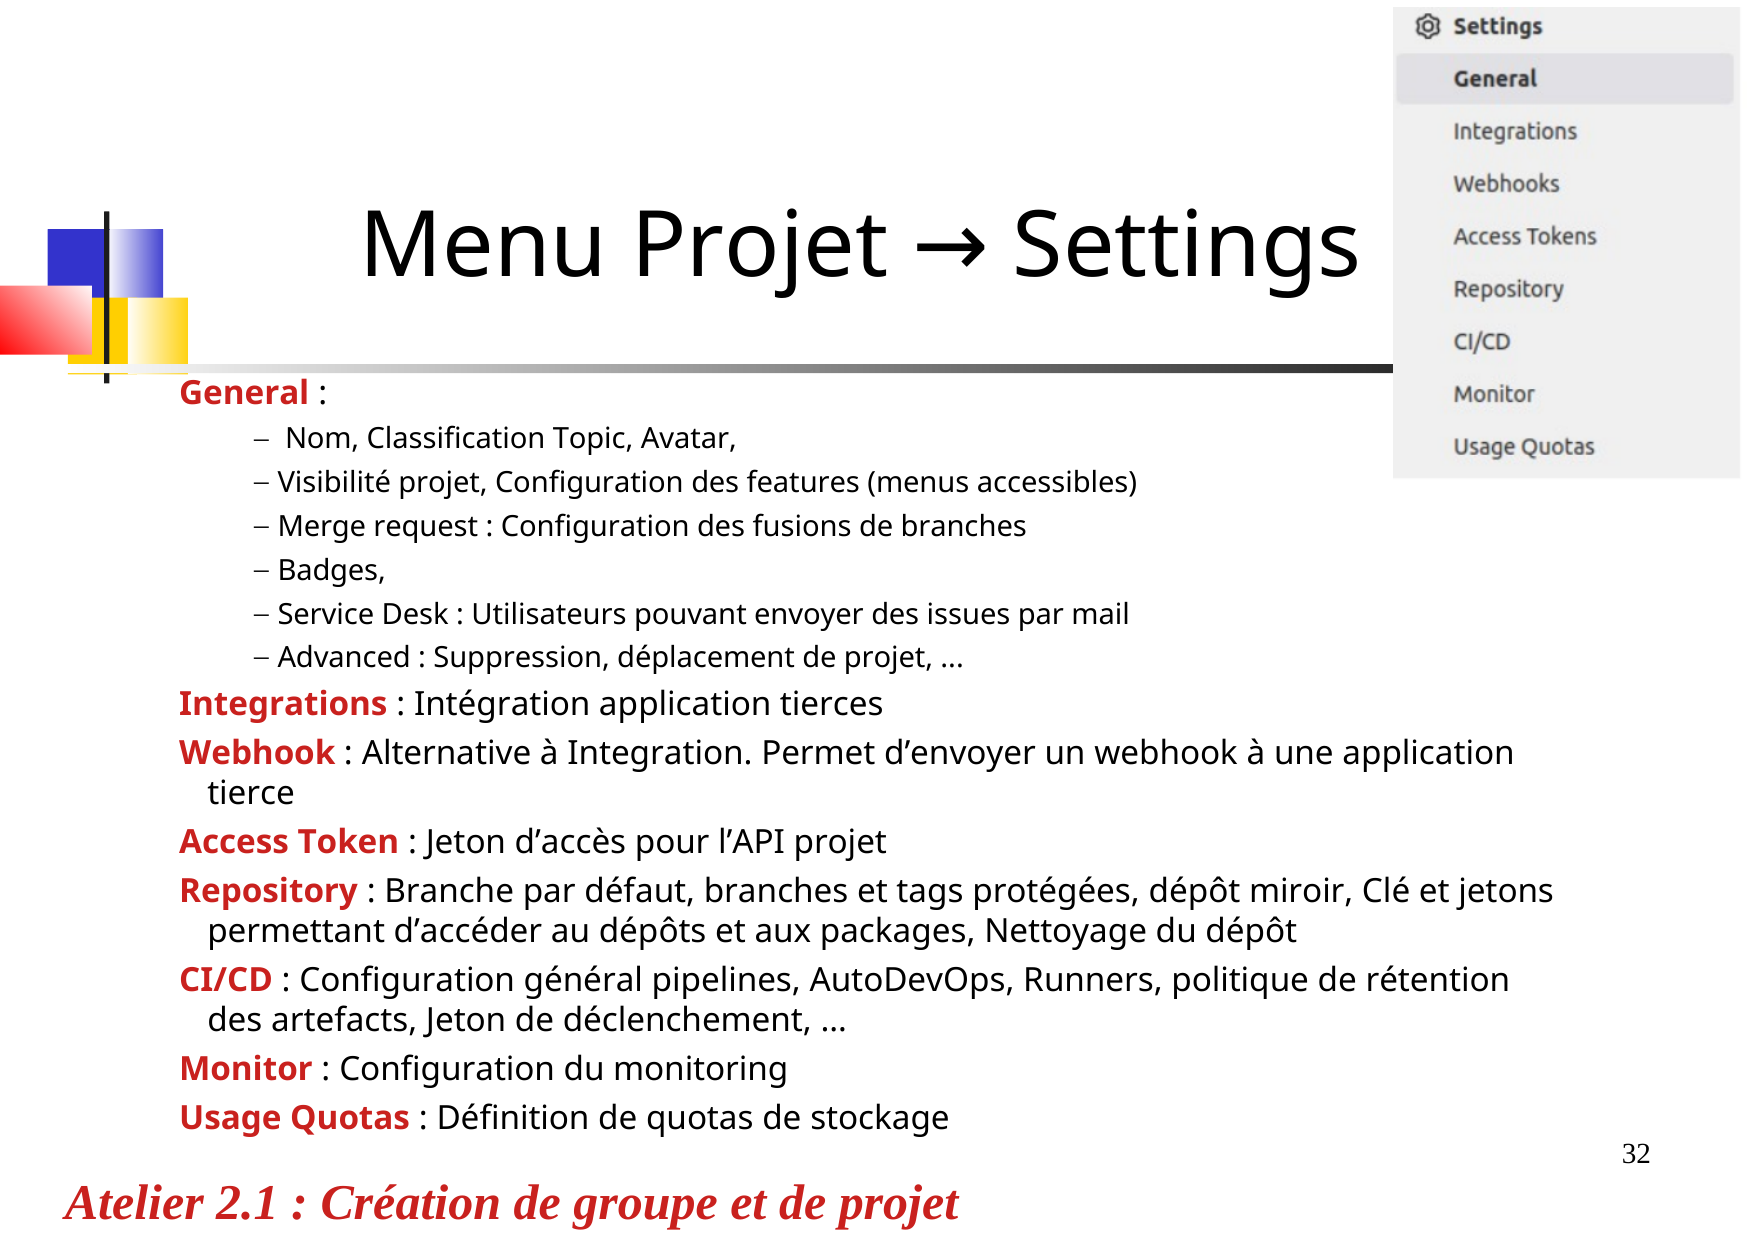

# Menu Projet → Settings
General :
 Nom, Classification Topic, Avatar,
Visibilité projet, Configuration des features (menus accessibles)
Merge request : Configuration des fusions de branches
Badges,
Service Desk : Utilisateurs pouvant envoyer des issues par mail
Advanced : Suppression, déplacement de projet, ...
Integrations : Intégration application tierces
Webhook : Alternative à Integration. Permet d’envoyer un webhook à une application tierce
Access Token : Jeton d’accès pour l’API projet
Repository : Branche par défaut, branches et tags protégées, dépôt miroir, Clé et jetons permettant d’accéder au dépôts et aux packages, Nettoyage du dépôt
CI/CD : Configuration général pipelines, AutoDevOps, Runners, politique de rétention des artefacts, Jeton de déclenchement, …
Monitor : Configuration du monitoring
Usage Quotas : Définition de quotas de stockage
Atelier 2.1 : Création de groupe et de projet